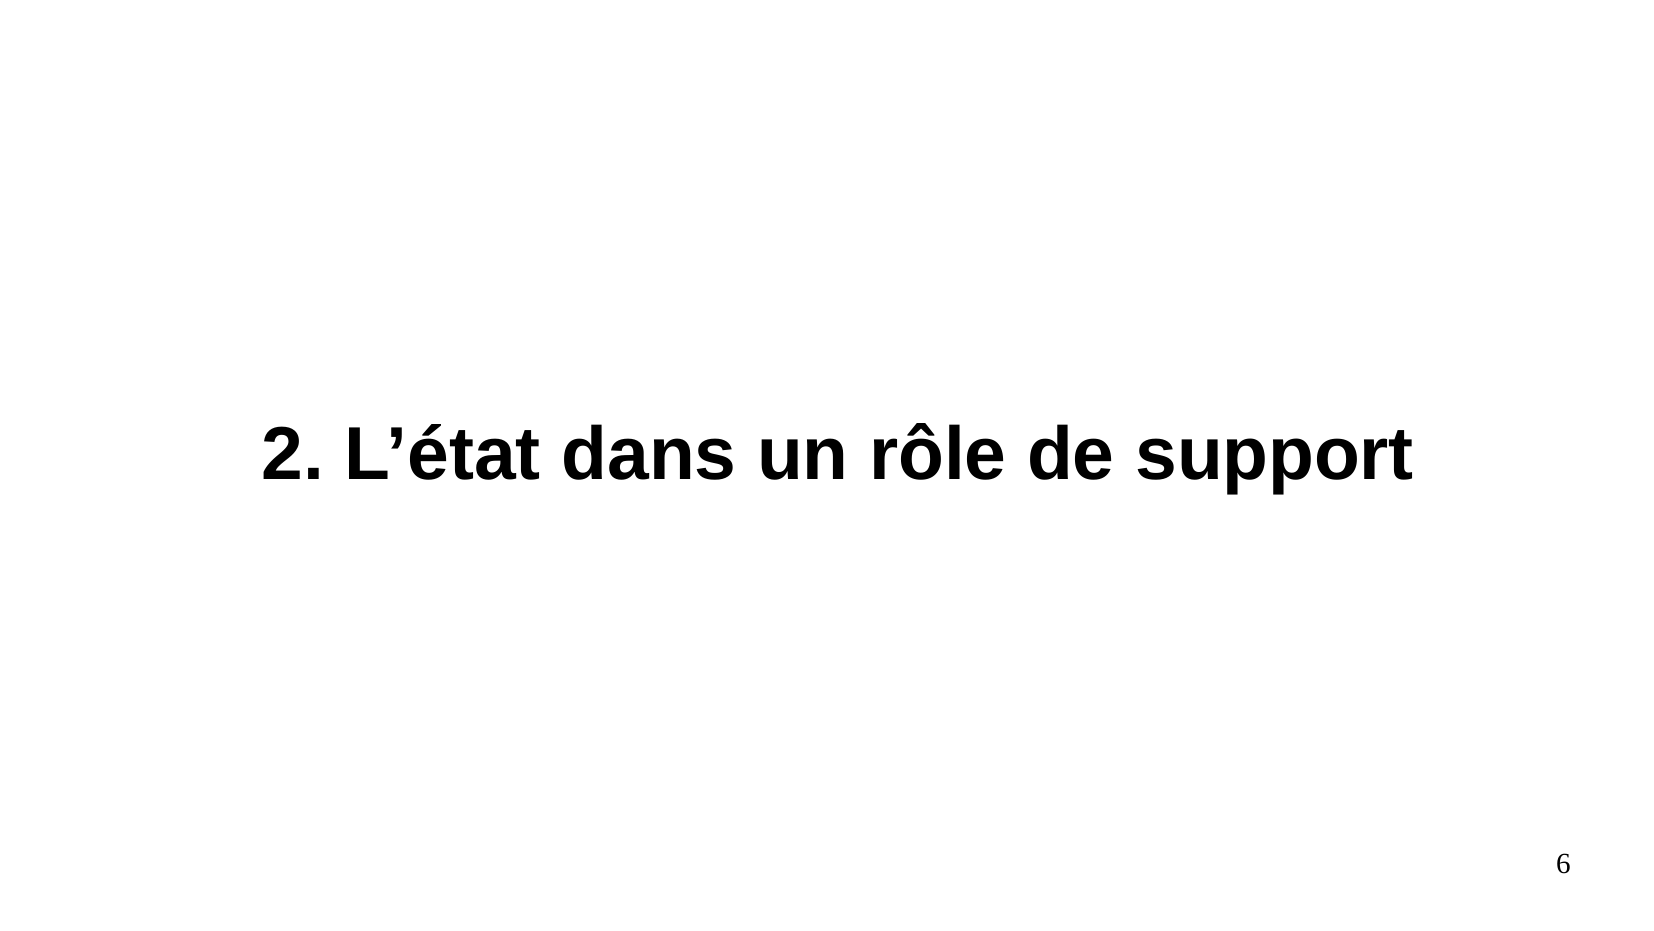

# 2. L’état dans un rôle de support
6